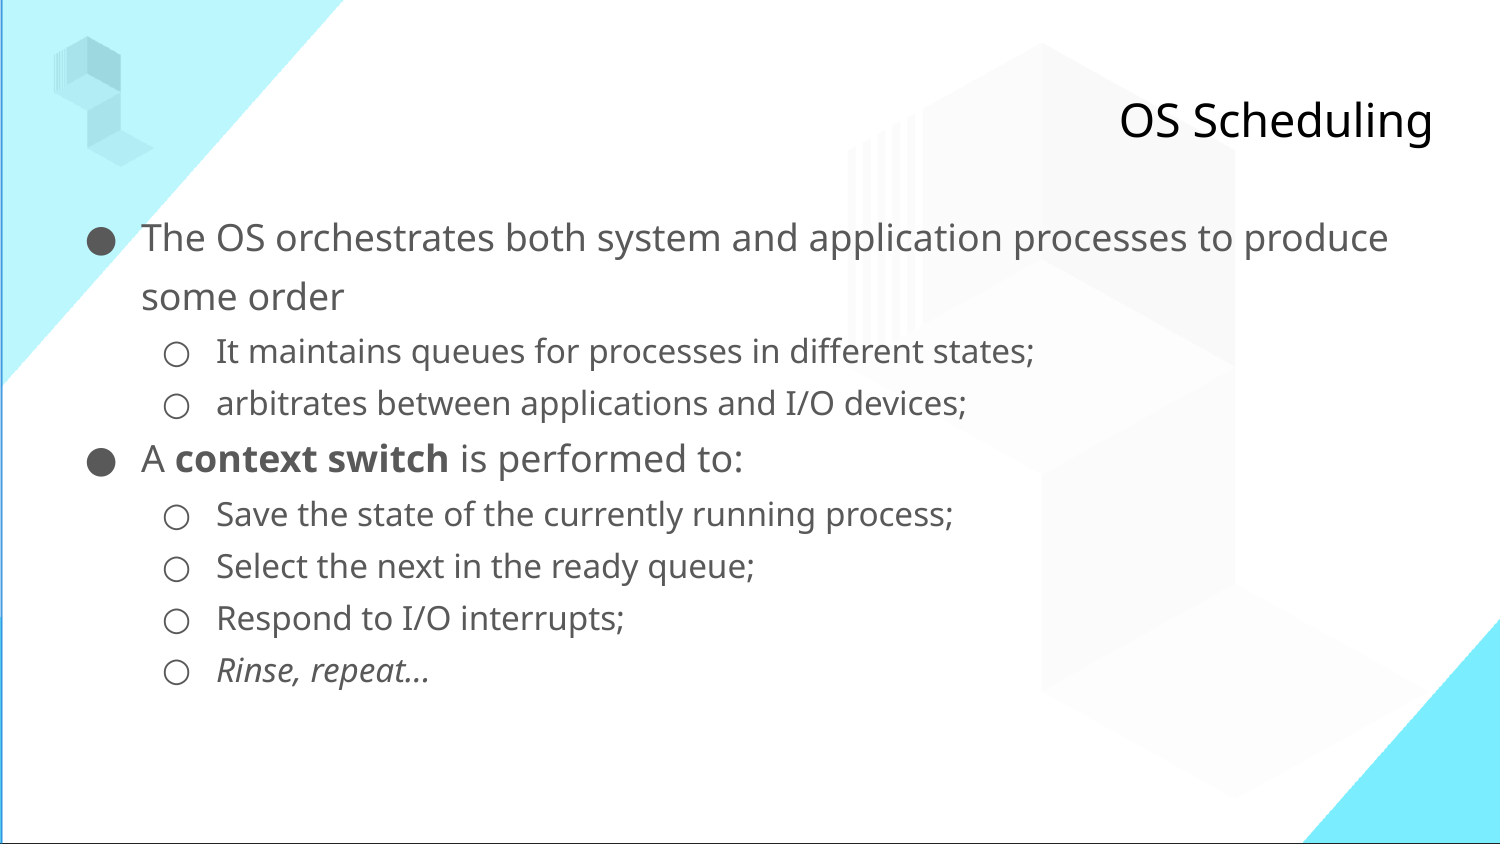

# OS Scheduling
The OS orchestrates both system and application processes to produce some order
It maintains queues for processes in different states;
arbitrates between applications and I/O devices;
A context switch is performed to:
Save the state of the currently running process;
Select the next in the ready queue;
Respond to I/O interrupts;
Rinse, repeat...